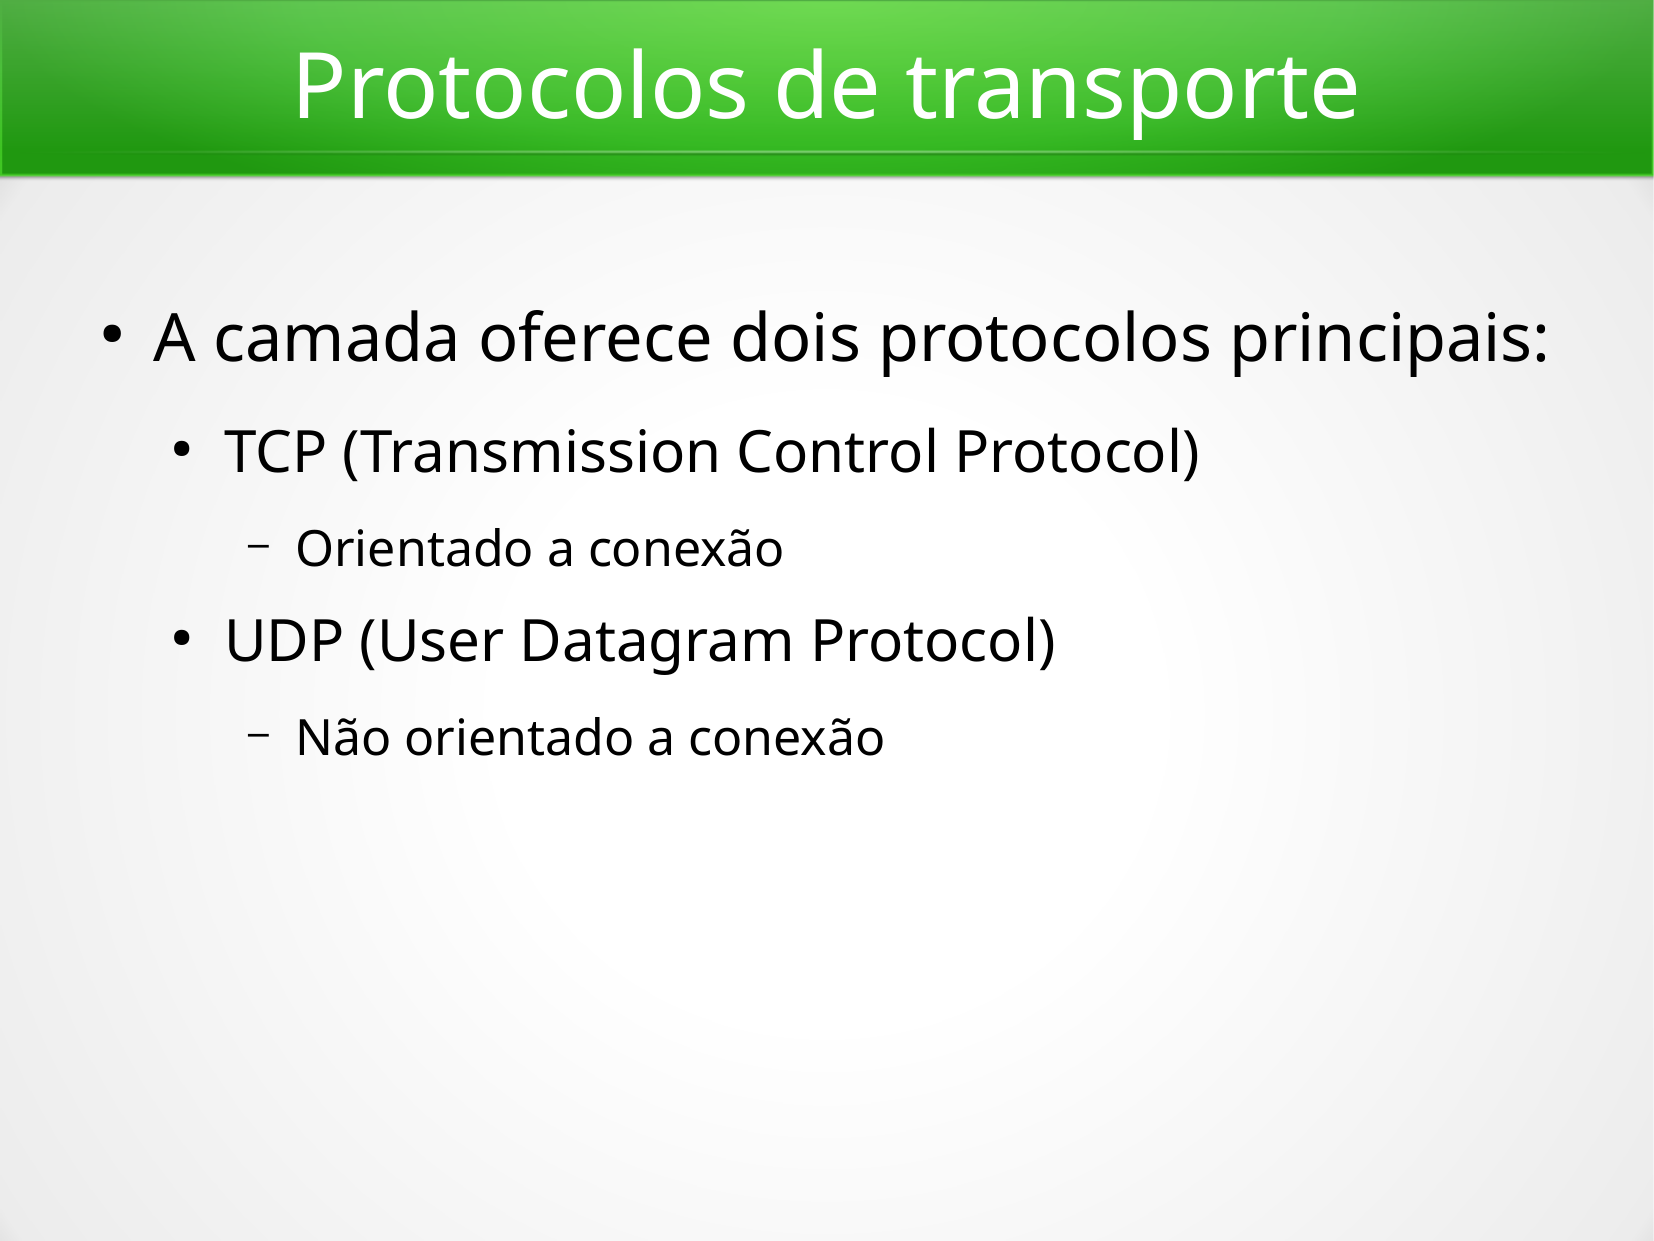

# Protocolos de transporte
A camada oferece dois protocolos principais:
TCP (Transmission Control Protocol)
Orientado a conexão
UDP (User Datagram Protocol)
Não orientado a conexão